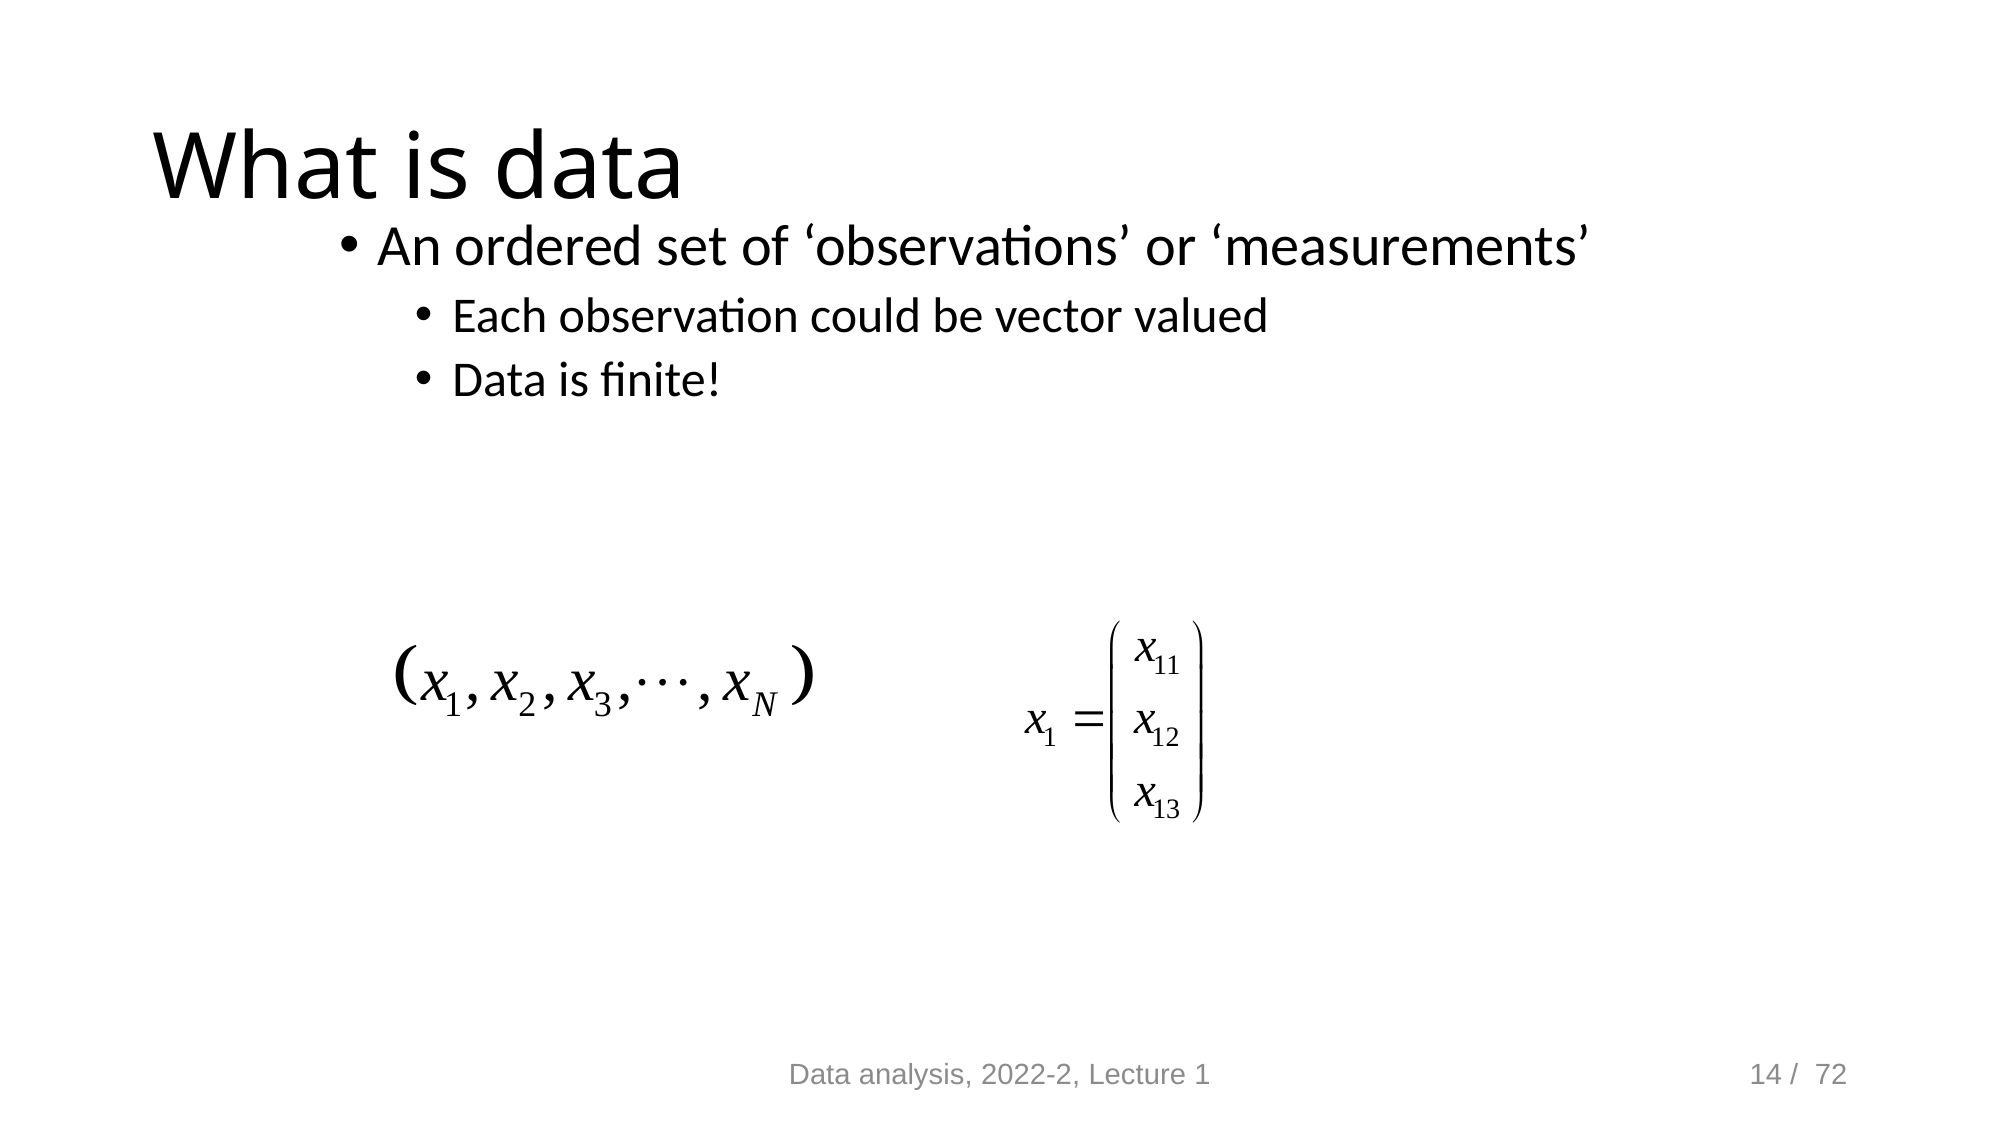

# What is data
An ordered set of ‘observations’ or ‘measurements’
Each observation could be vector valued
Data is finite!
Data analysis, 2022-2, Lecture 1